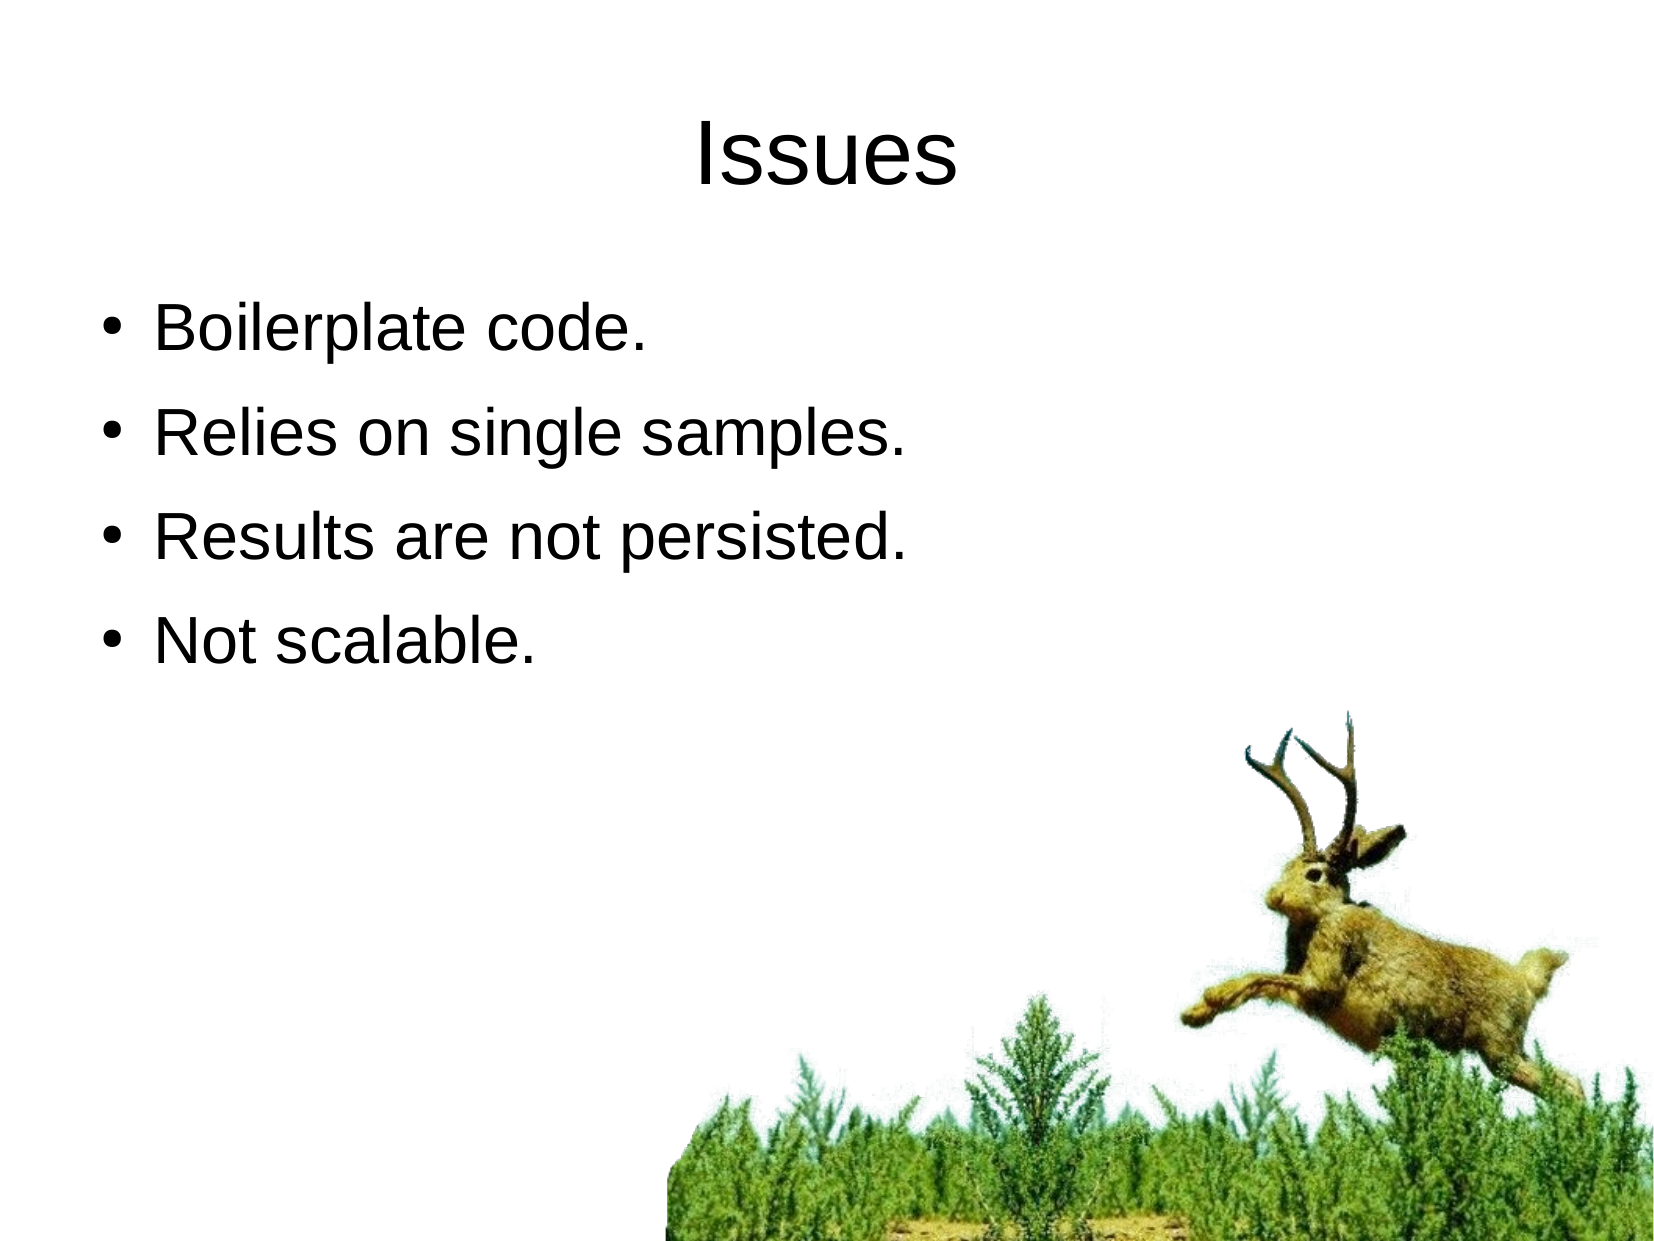

# Issues
Boilerplate code.
Relies on single samples.
Results are not persisted.
Not scalable.